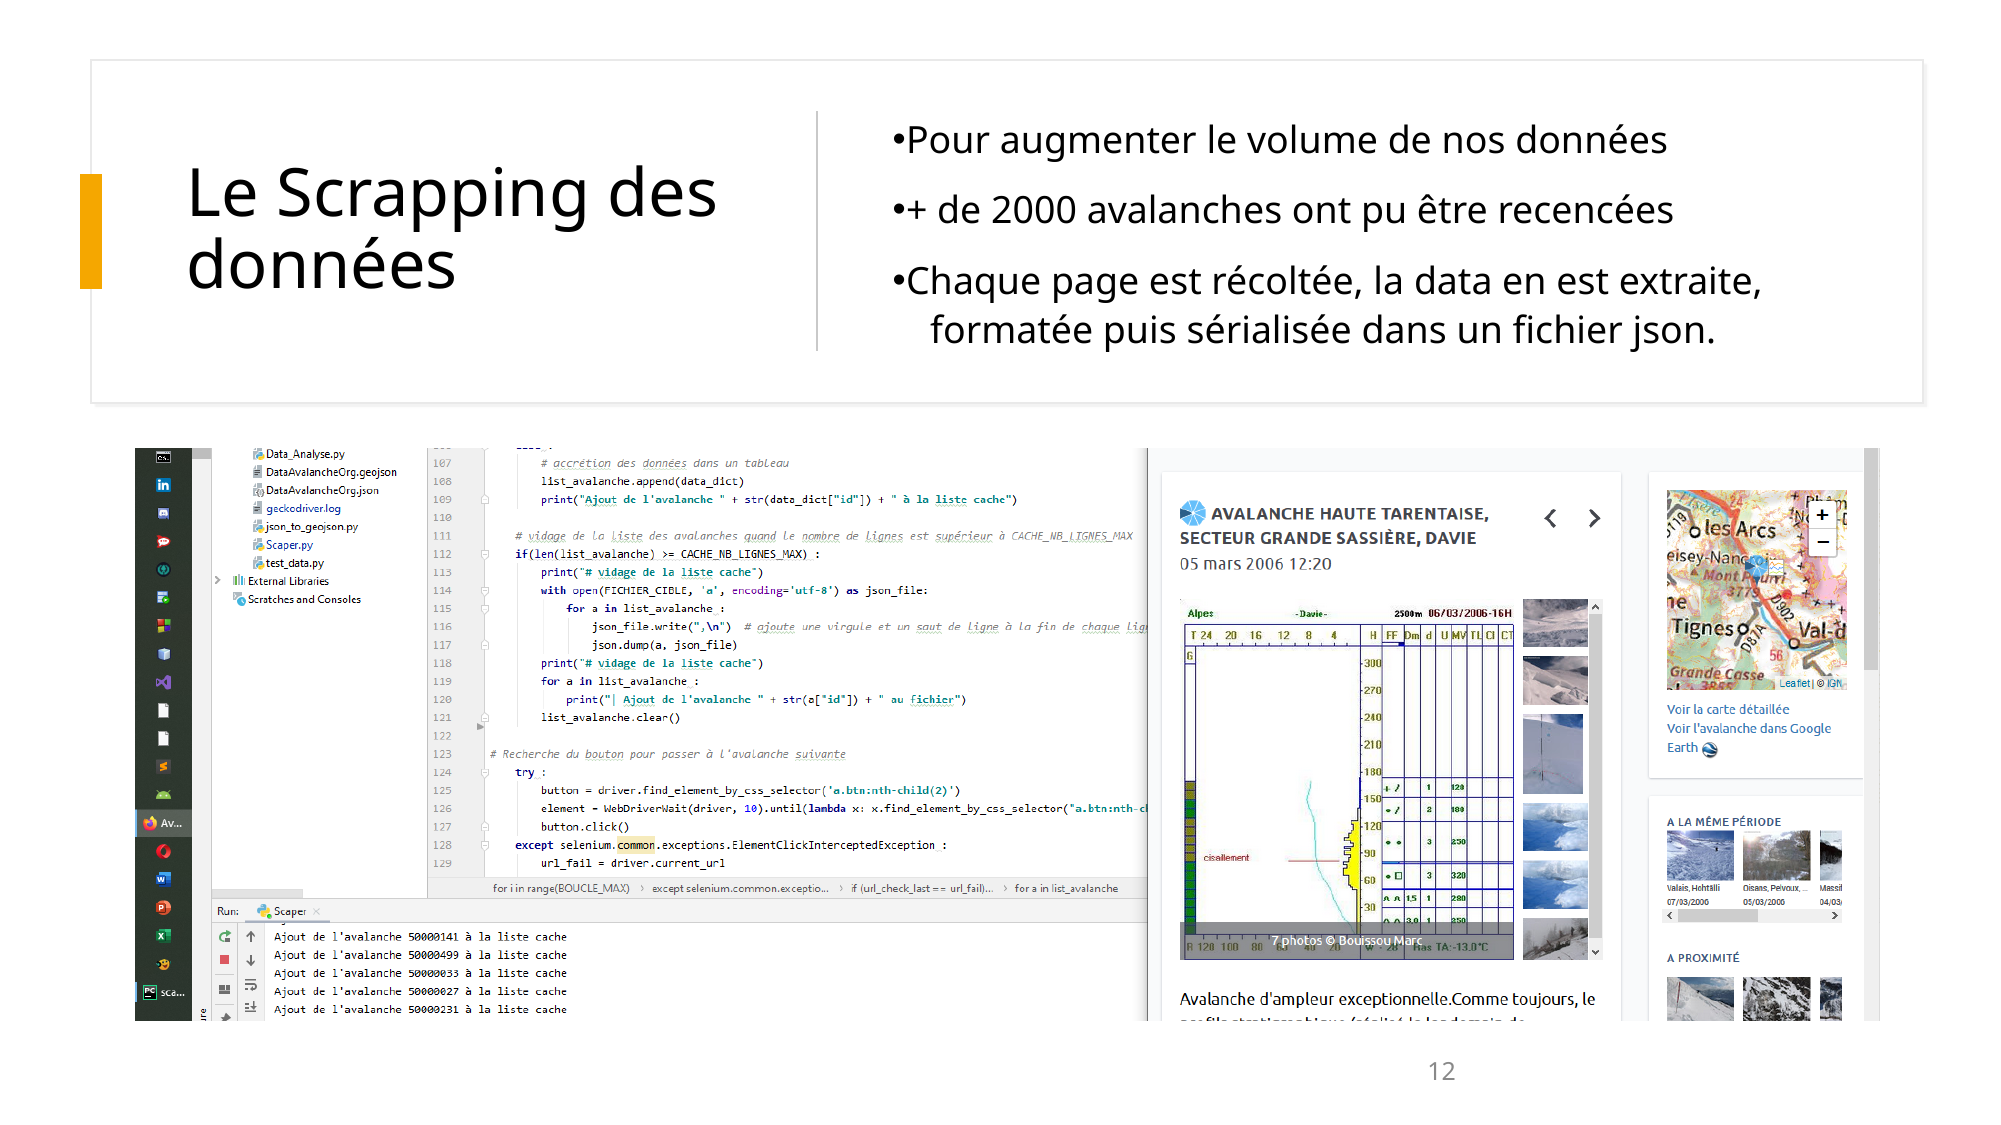

# Le Scrapping des données
Pour augmenter le volume de nos données
+ de 2000 avalanches ont pu être recencées
Chaque page est récoltée, la data en est extraite, formatée puis sérialisée dans un fichier json.